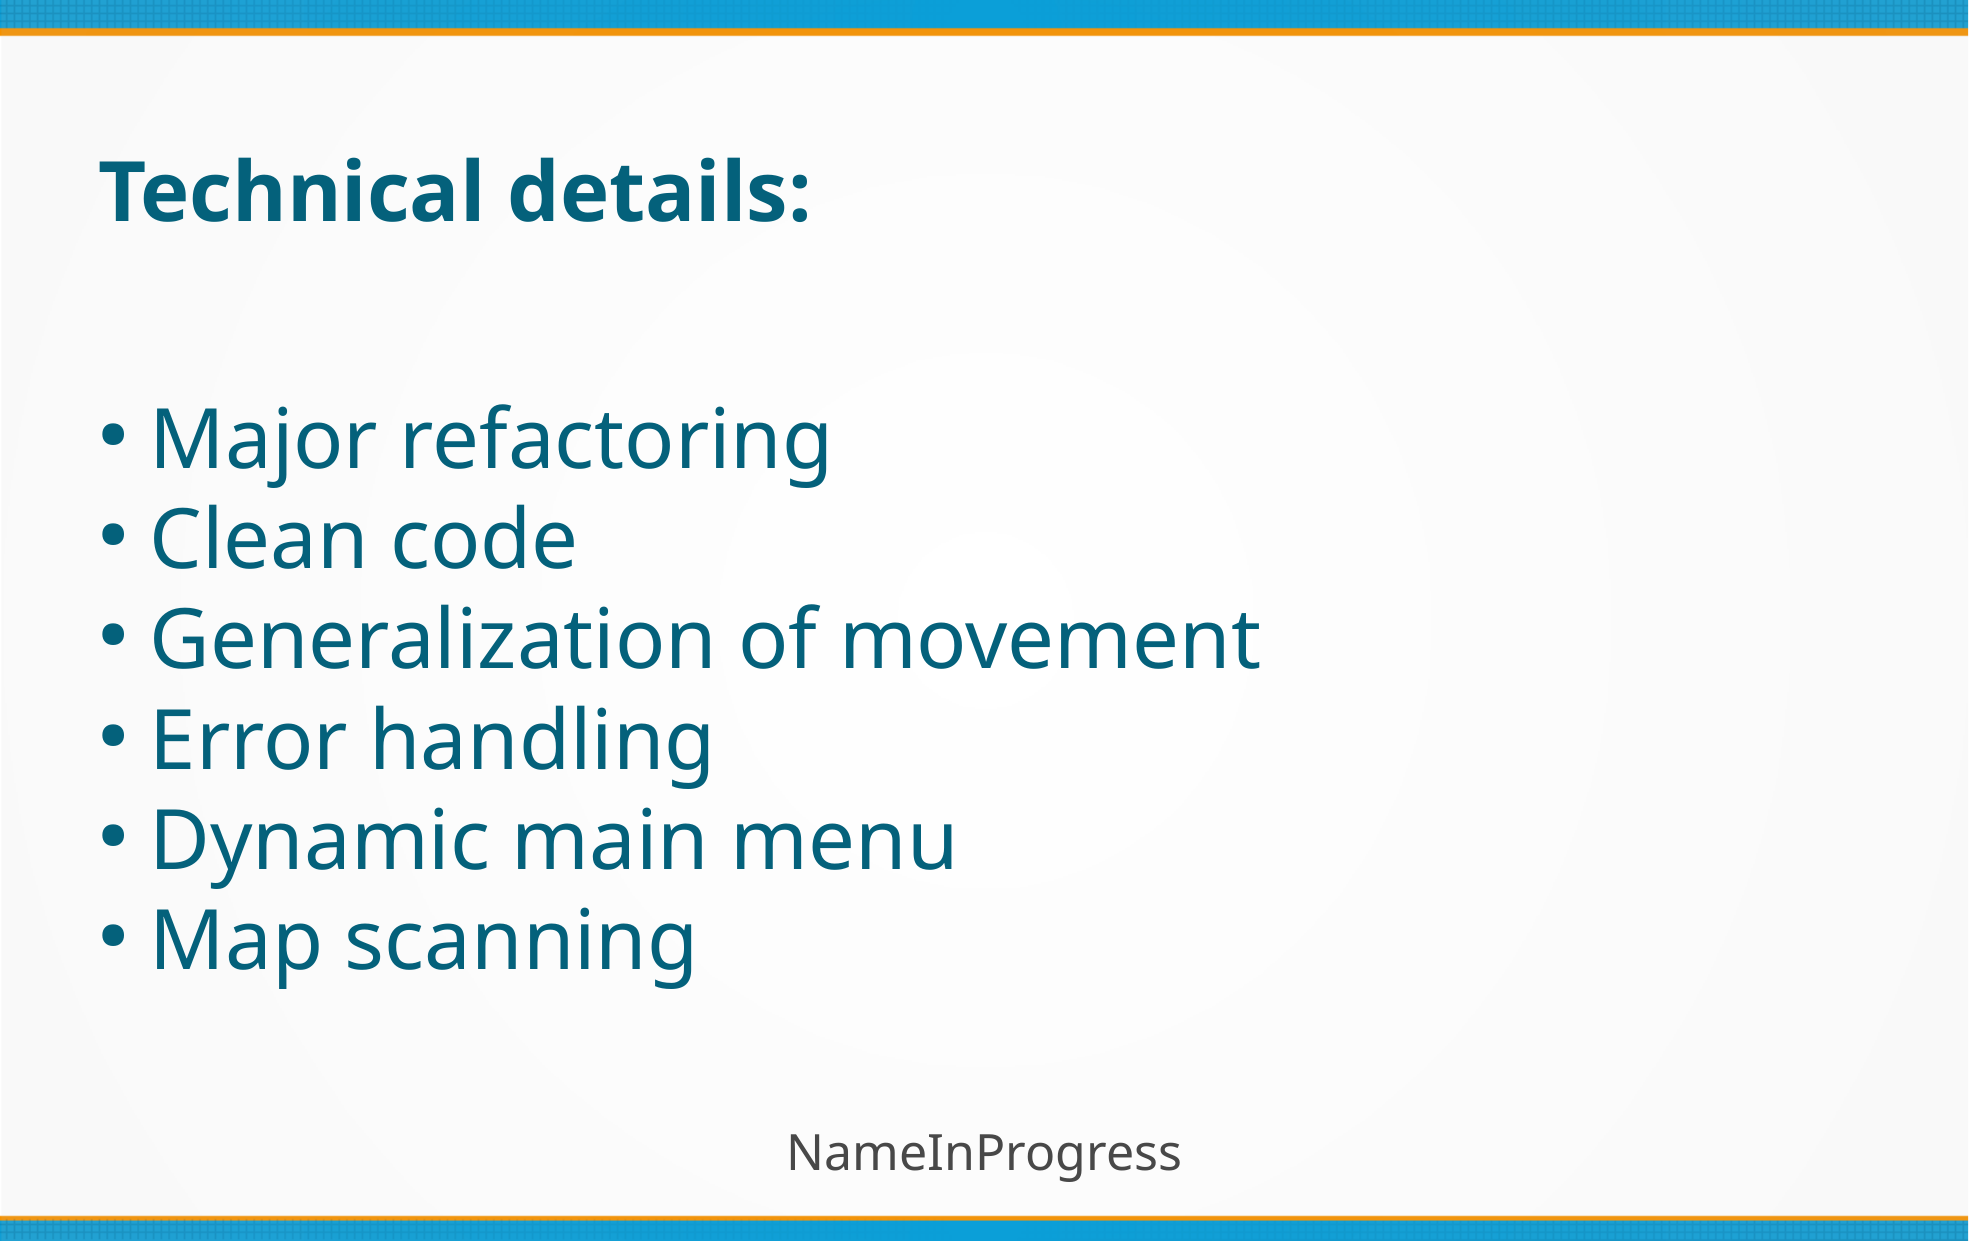

# Technical details:
 Major refactoring
 Clean code
 Generalization of movement
 Error handling
 Dynamic main menu
 Map scanning
NameInProgress